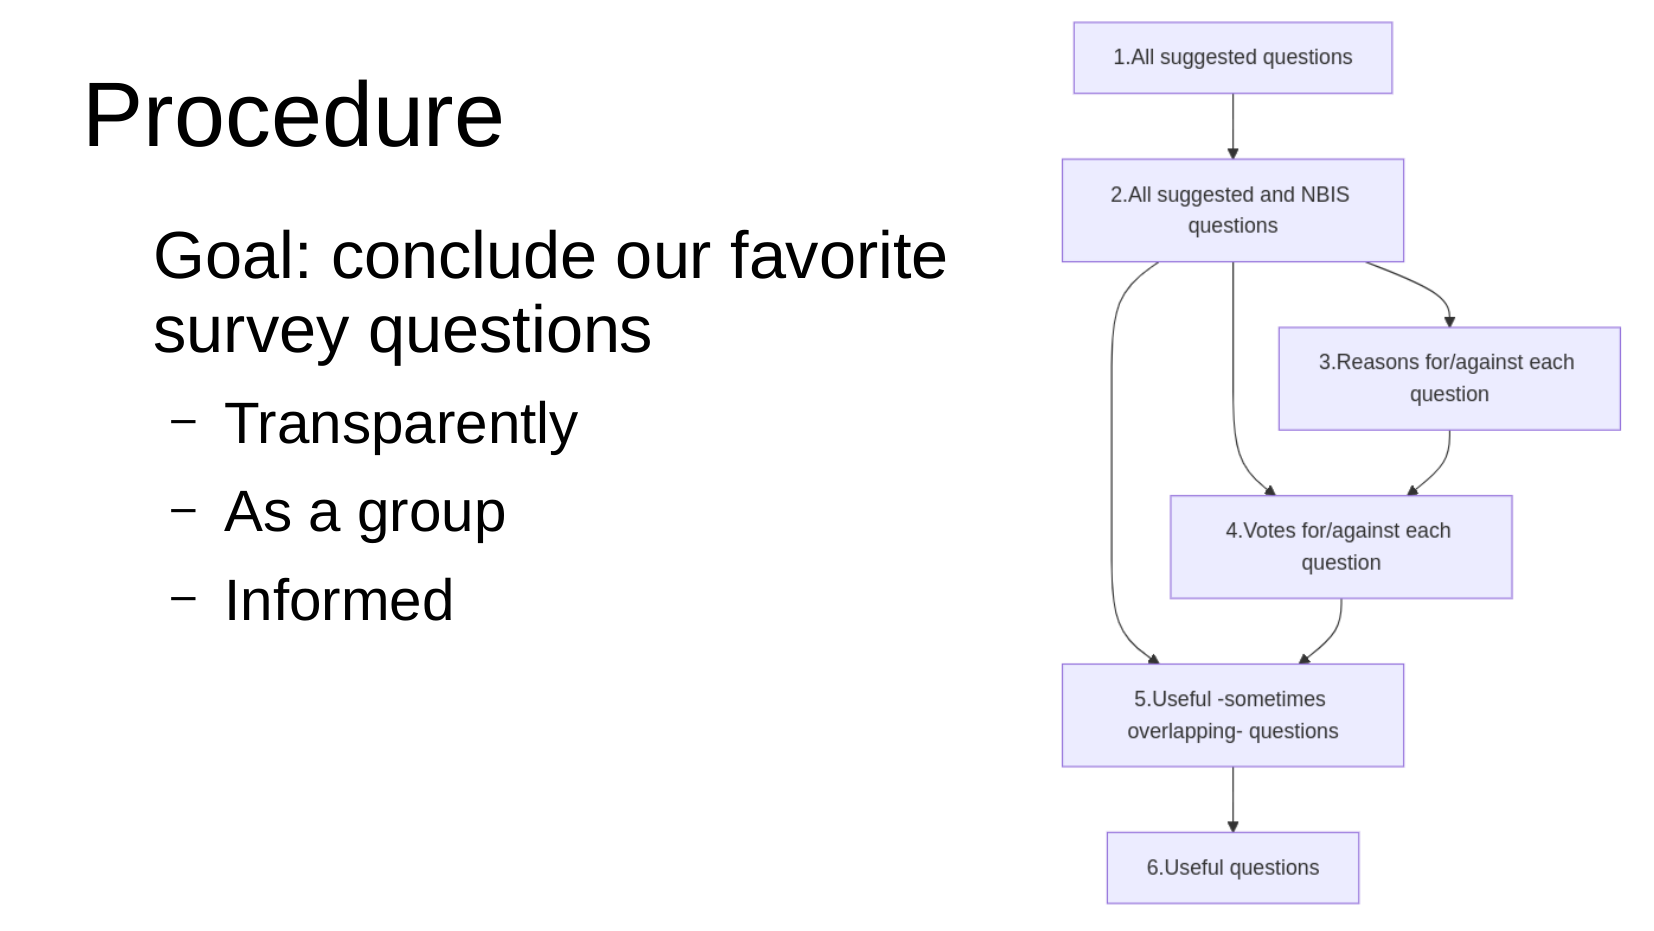

# Procedure
Goal: conclude our favorite survey questions
Transparently
As a group
Informed
6